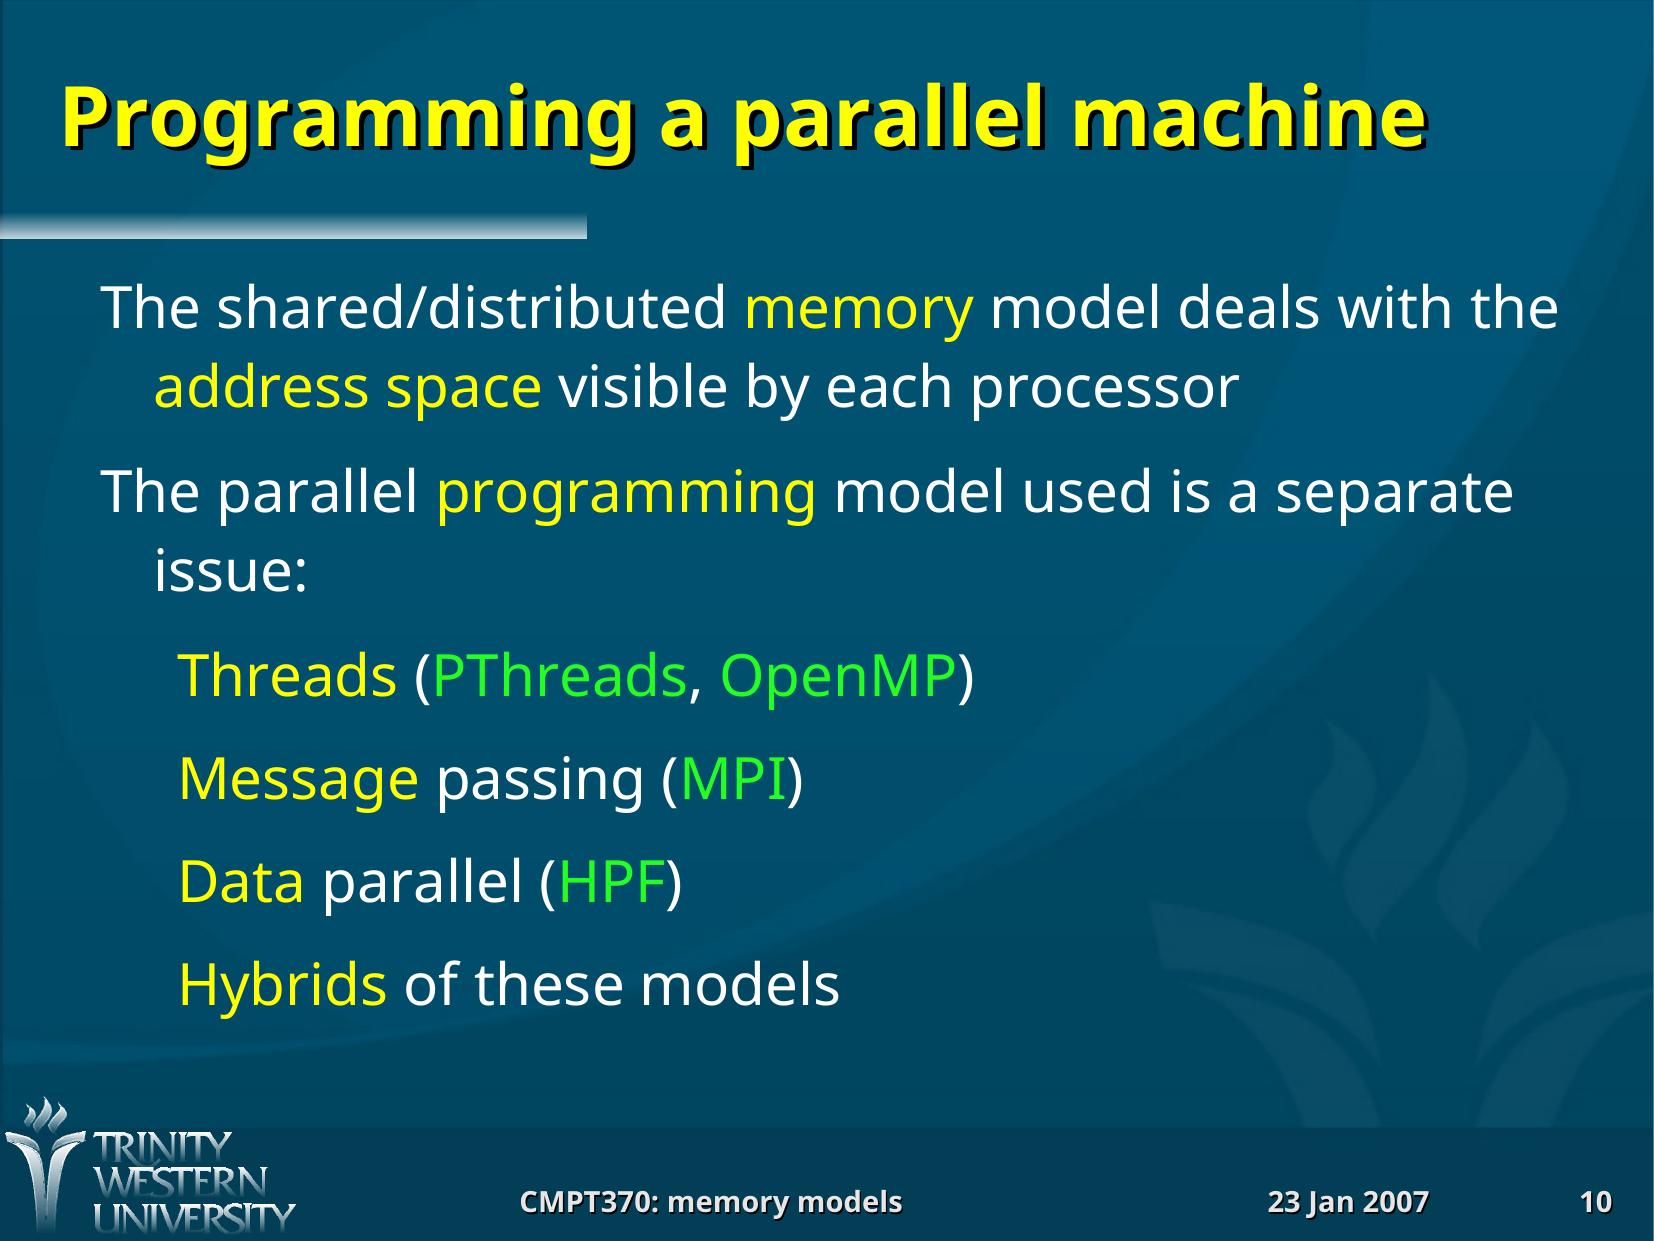

# Programming a parallel machine
The shared/distributed memory model deals with the address space visible by each processor
The parallel programming model used is a separate issue:
Threads (PThreads, OpenMP)
Message passing (MPI)
Data parallel (HPF)
Hybrids of these models
CMPT370: memory models
23 Jan 2007
10